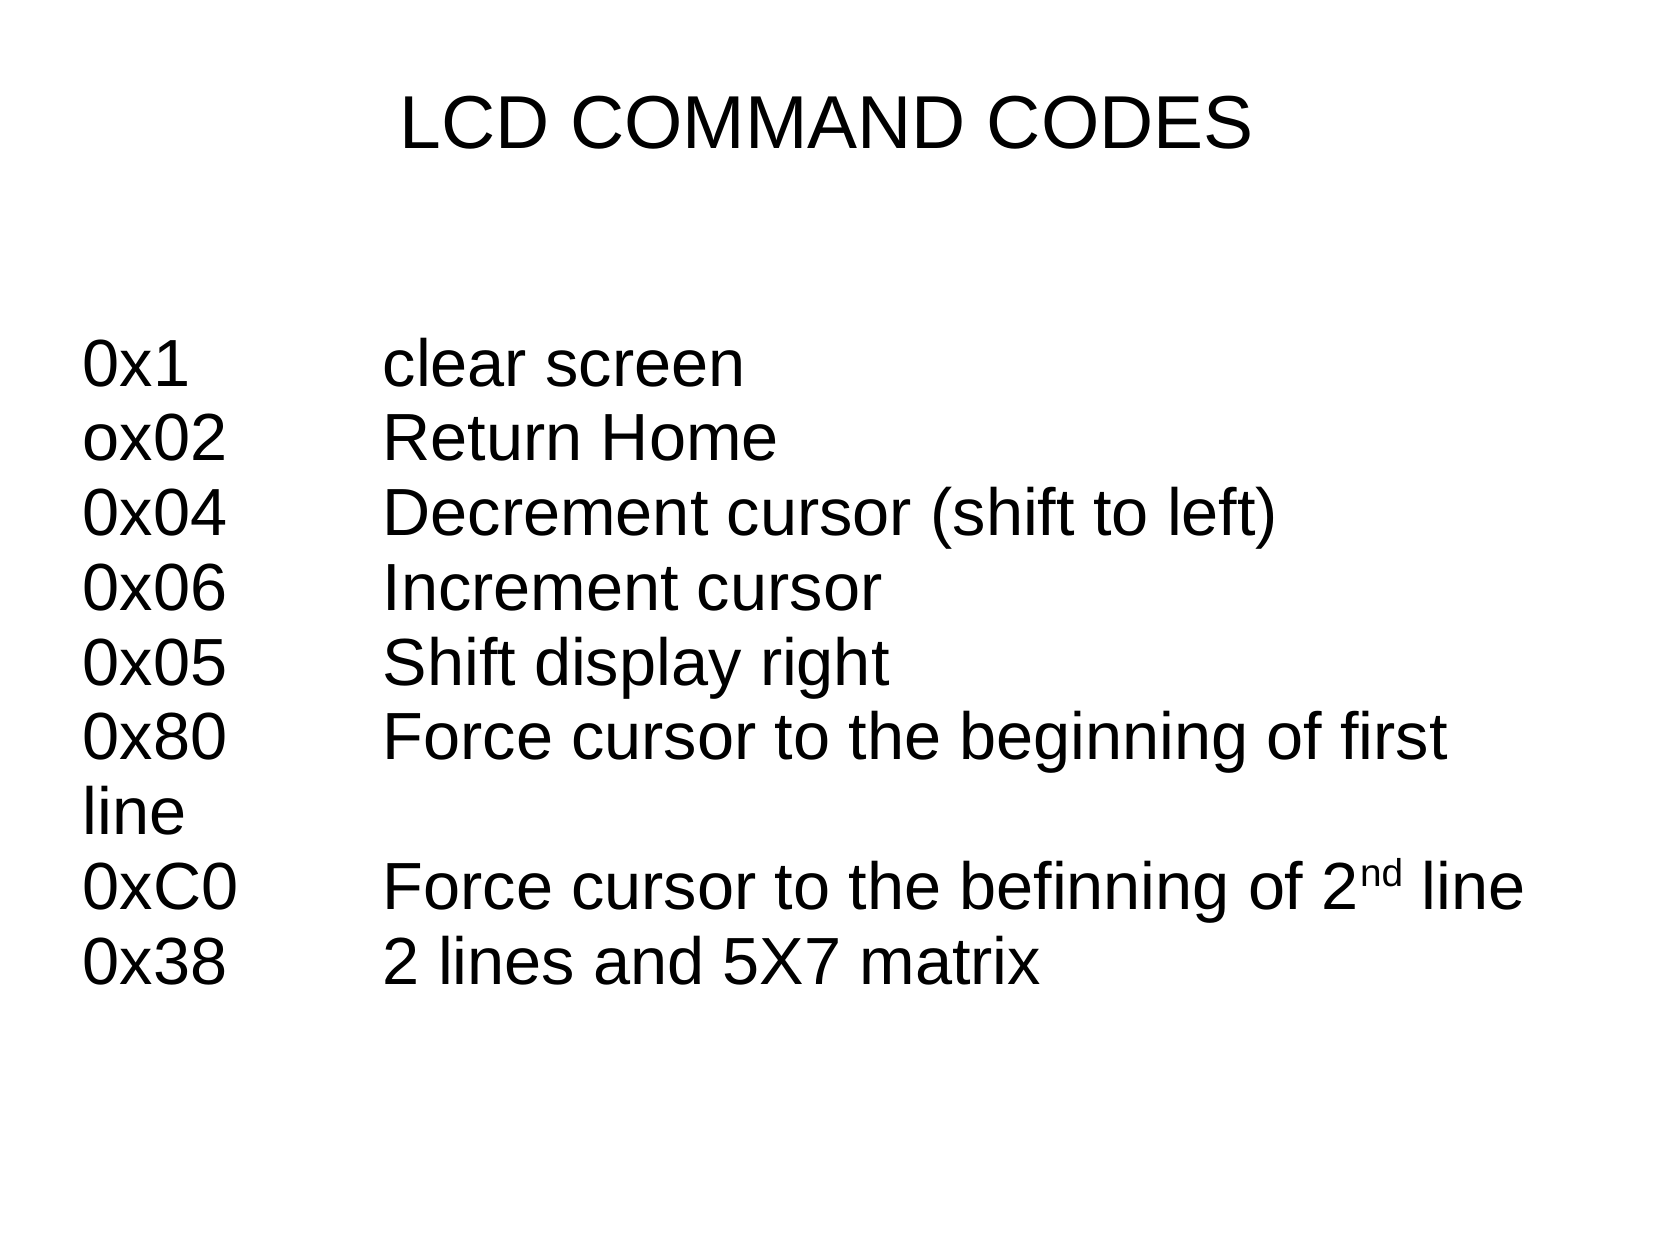

# LCD COMMAND CODES
0x1 			clear screen
ox02			Return Home
0x04			Decrement cursor (shift to left)
0x06 		Increment cursor
0x05			Shift display right
0x80			Force cursor to the beginning of first line
0xC0		Force cursor to the befinning of 2nd line
0x38 		2 lines and 5X7 matrix